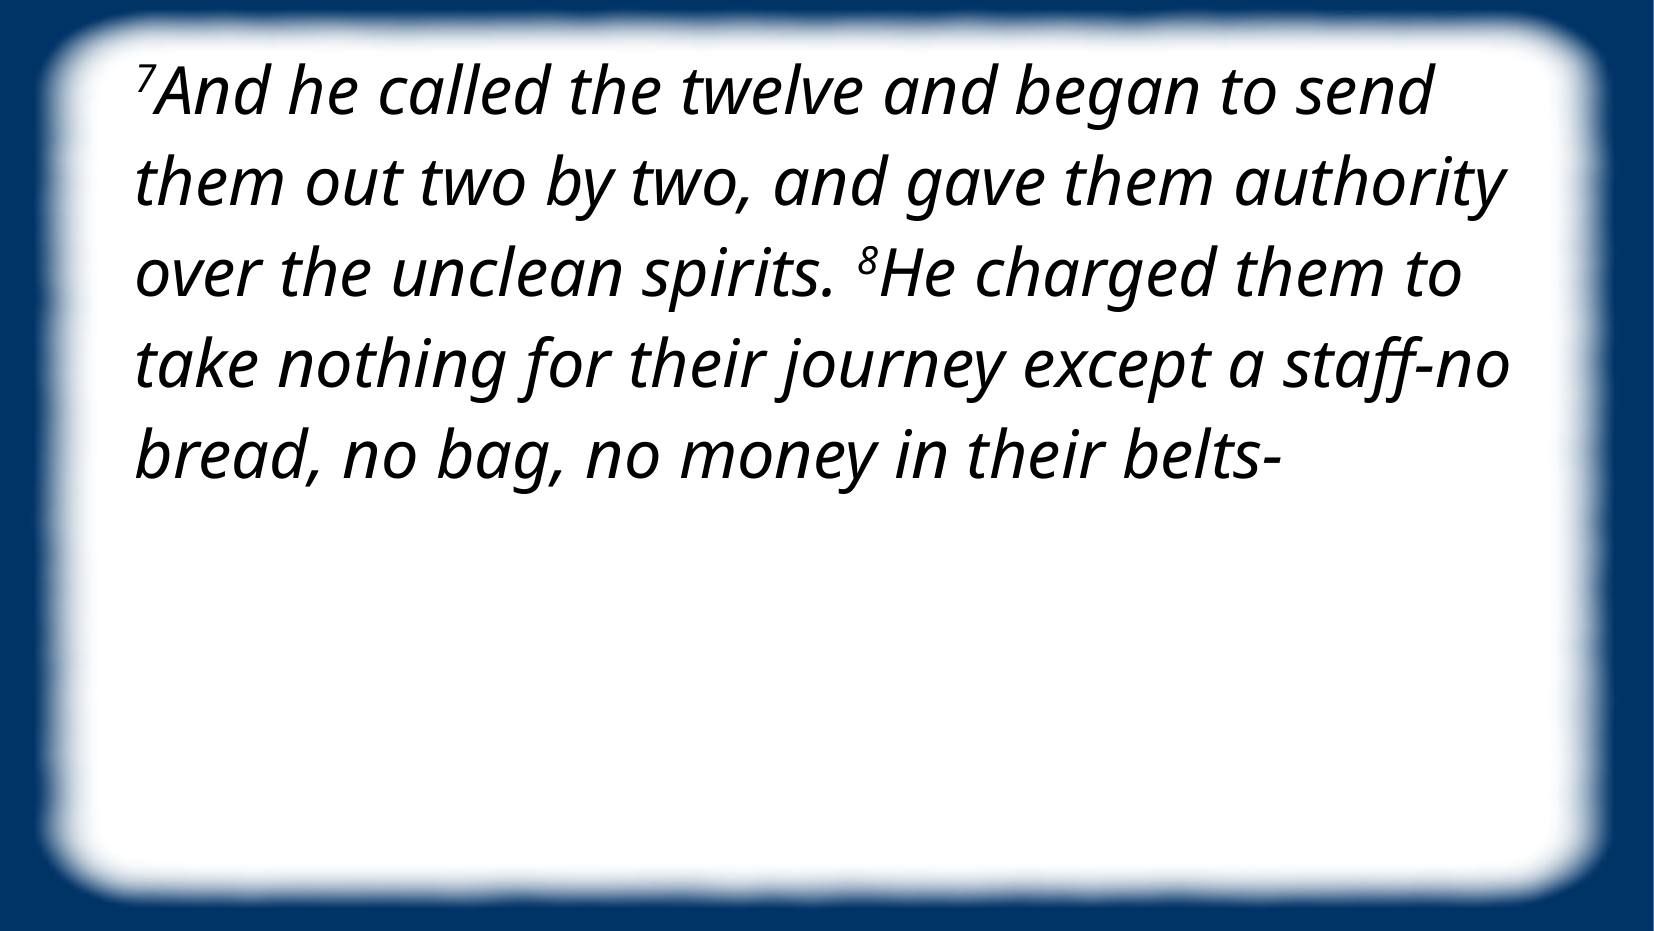

7And he called the twelve and began to send them out two by two, and gave them authority over the unclean spirits. 8He charged them to take nothing for their journey except a staff-no bread, no bag, no money in their belts-